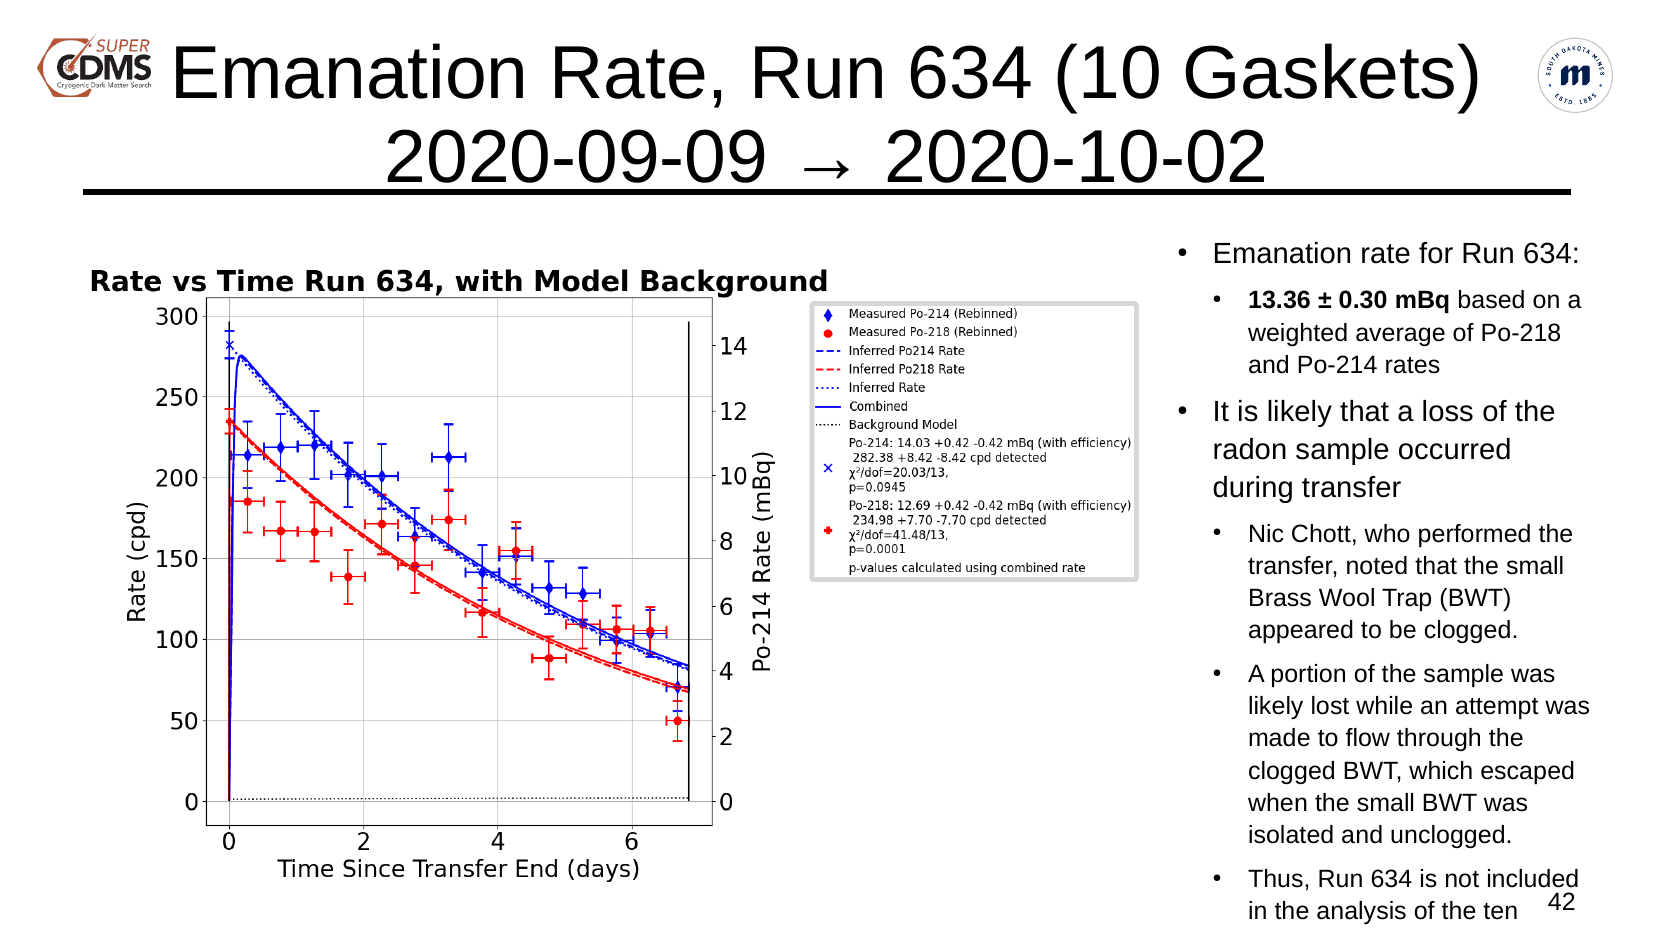

# Emanation Rate, Run 634 (10 Gaskets) 2020-09-09 → 2020-10-02
Emanation rate for Run 634:
13.36 ± 0.30 mBq based on a weighted average of Po-218 and Po-214 rates
It is likely that a loss of the radon sample occurred during transfer
Nic Chott, who performed the transfer, noted that the small Brass Wool Trap (BWT) appeared to be clogged.
A portion of the sample was likely lost while an attempt was made to flow through the clogged BWT, which escaped when the small BWT was isolated and unclogged.
Thus, Run 634 is not included in the analysis of the ten silicone gaskets.